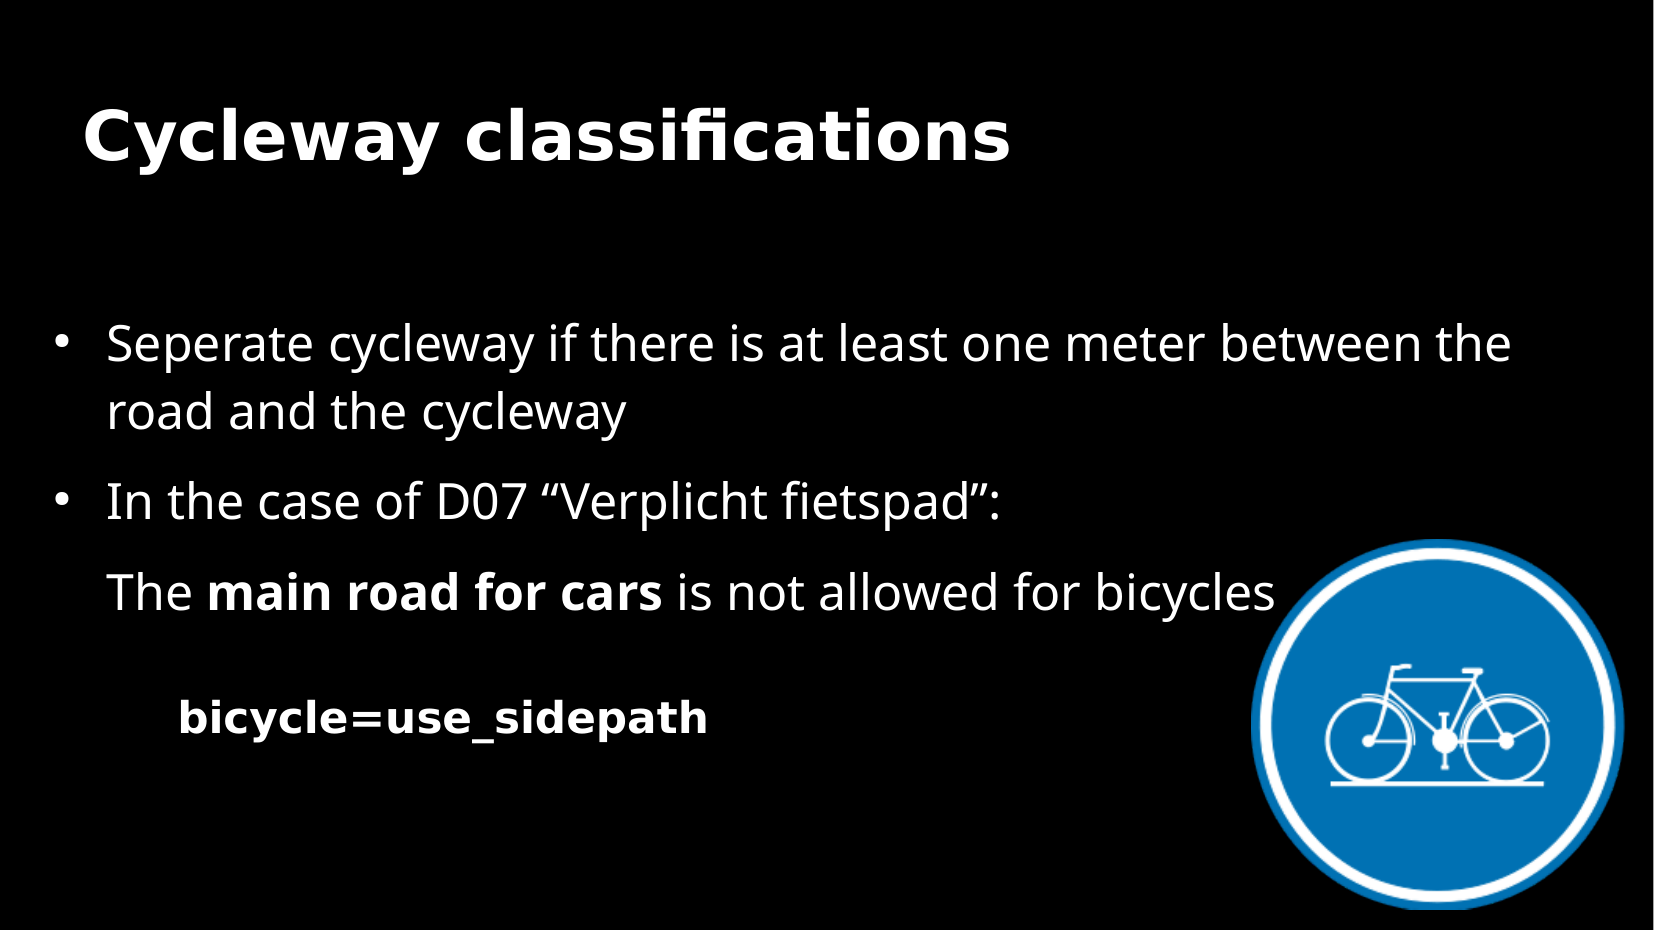

# Cycleway classifications
Seperate cycleway if there is at least one meter between the road and the cycleway
In the case of D07 “Verplicht fietspad”:
The main road for cars is not allowed for bicycles
bicycle=use_sidepath